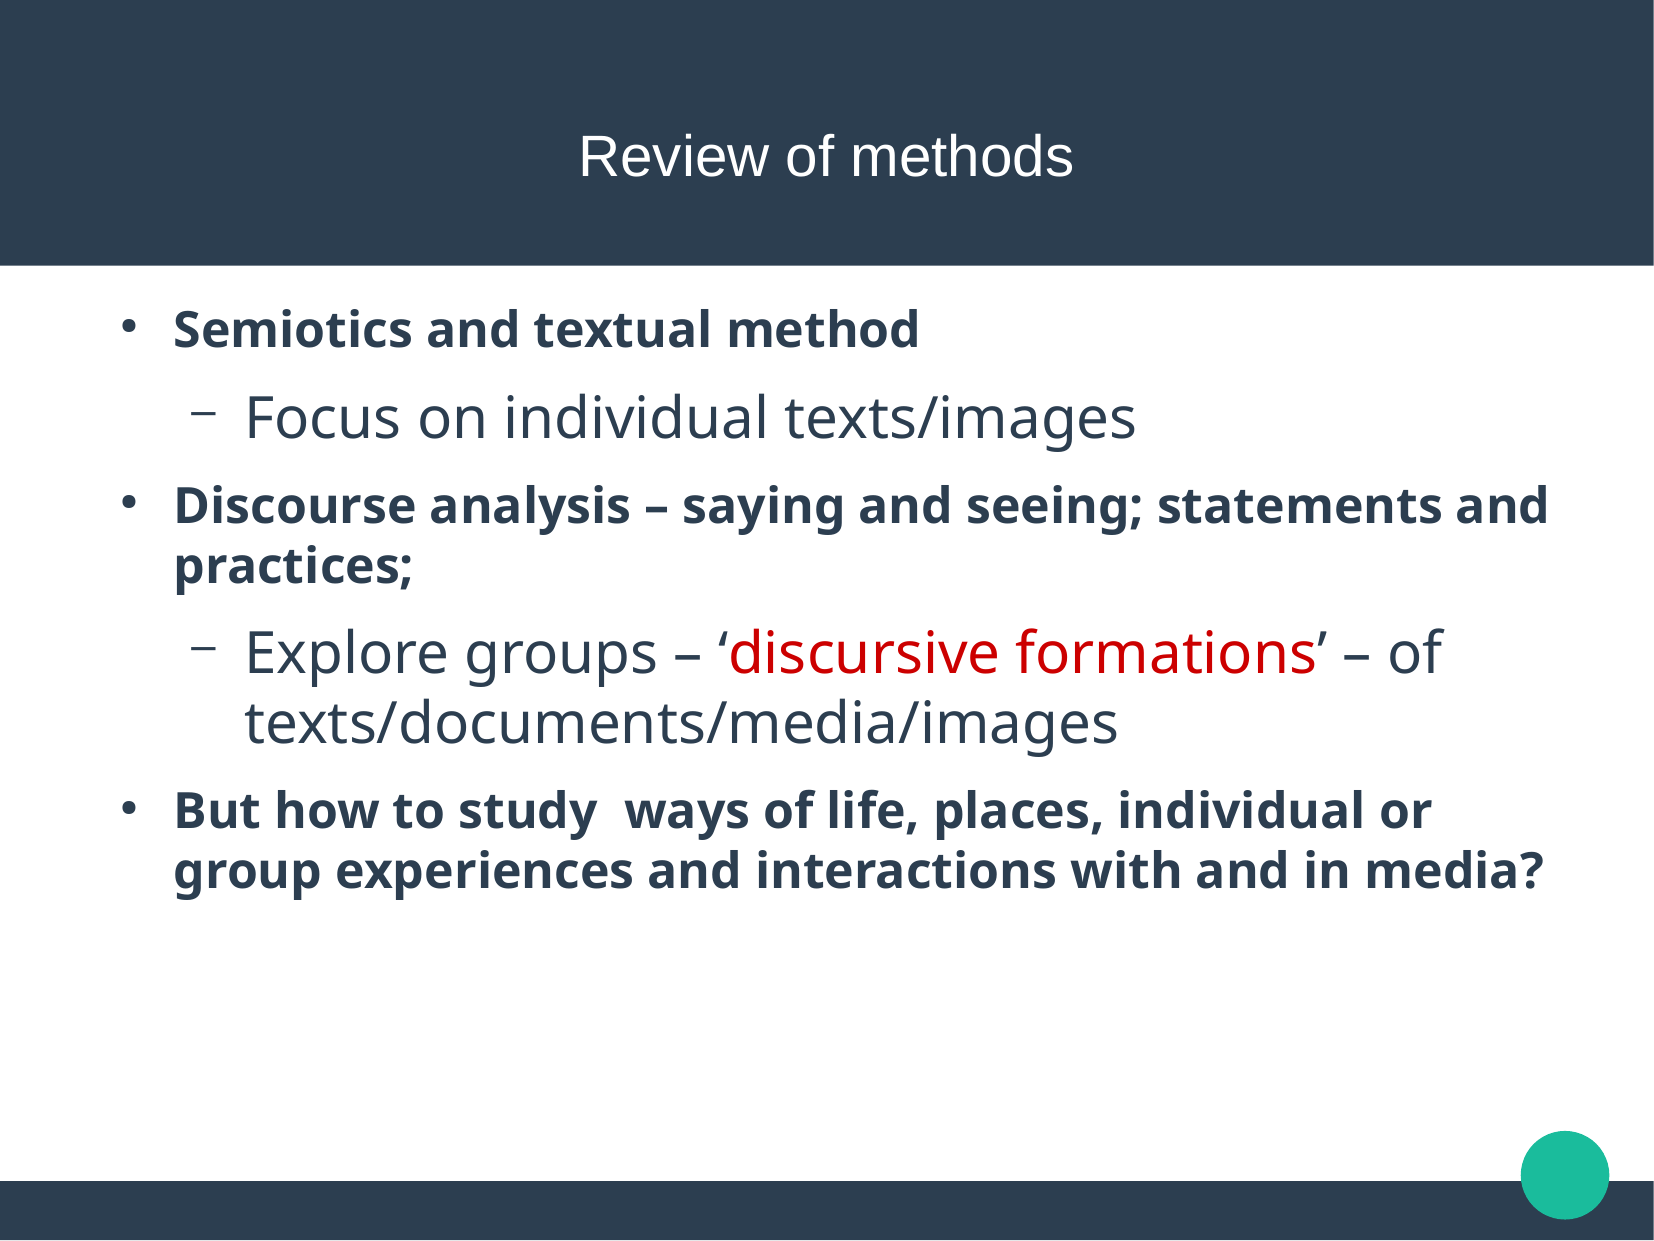

# Review of methods
Semiotics and textual method
Focus on individual texts/images
Discourse analysis – saying and seeing; statements and practices;
Explore groups – ‘discursive formations’ – of texts/documents/media/images
But how to study ways of life, places, individual or group experiences and interactions with and in media?